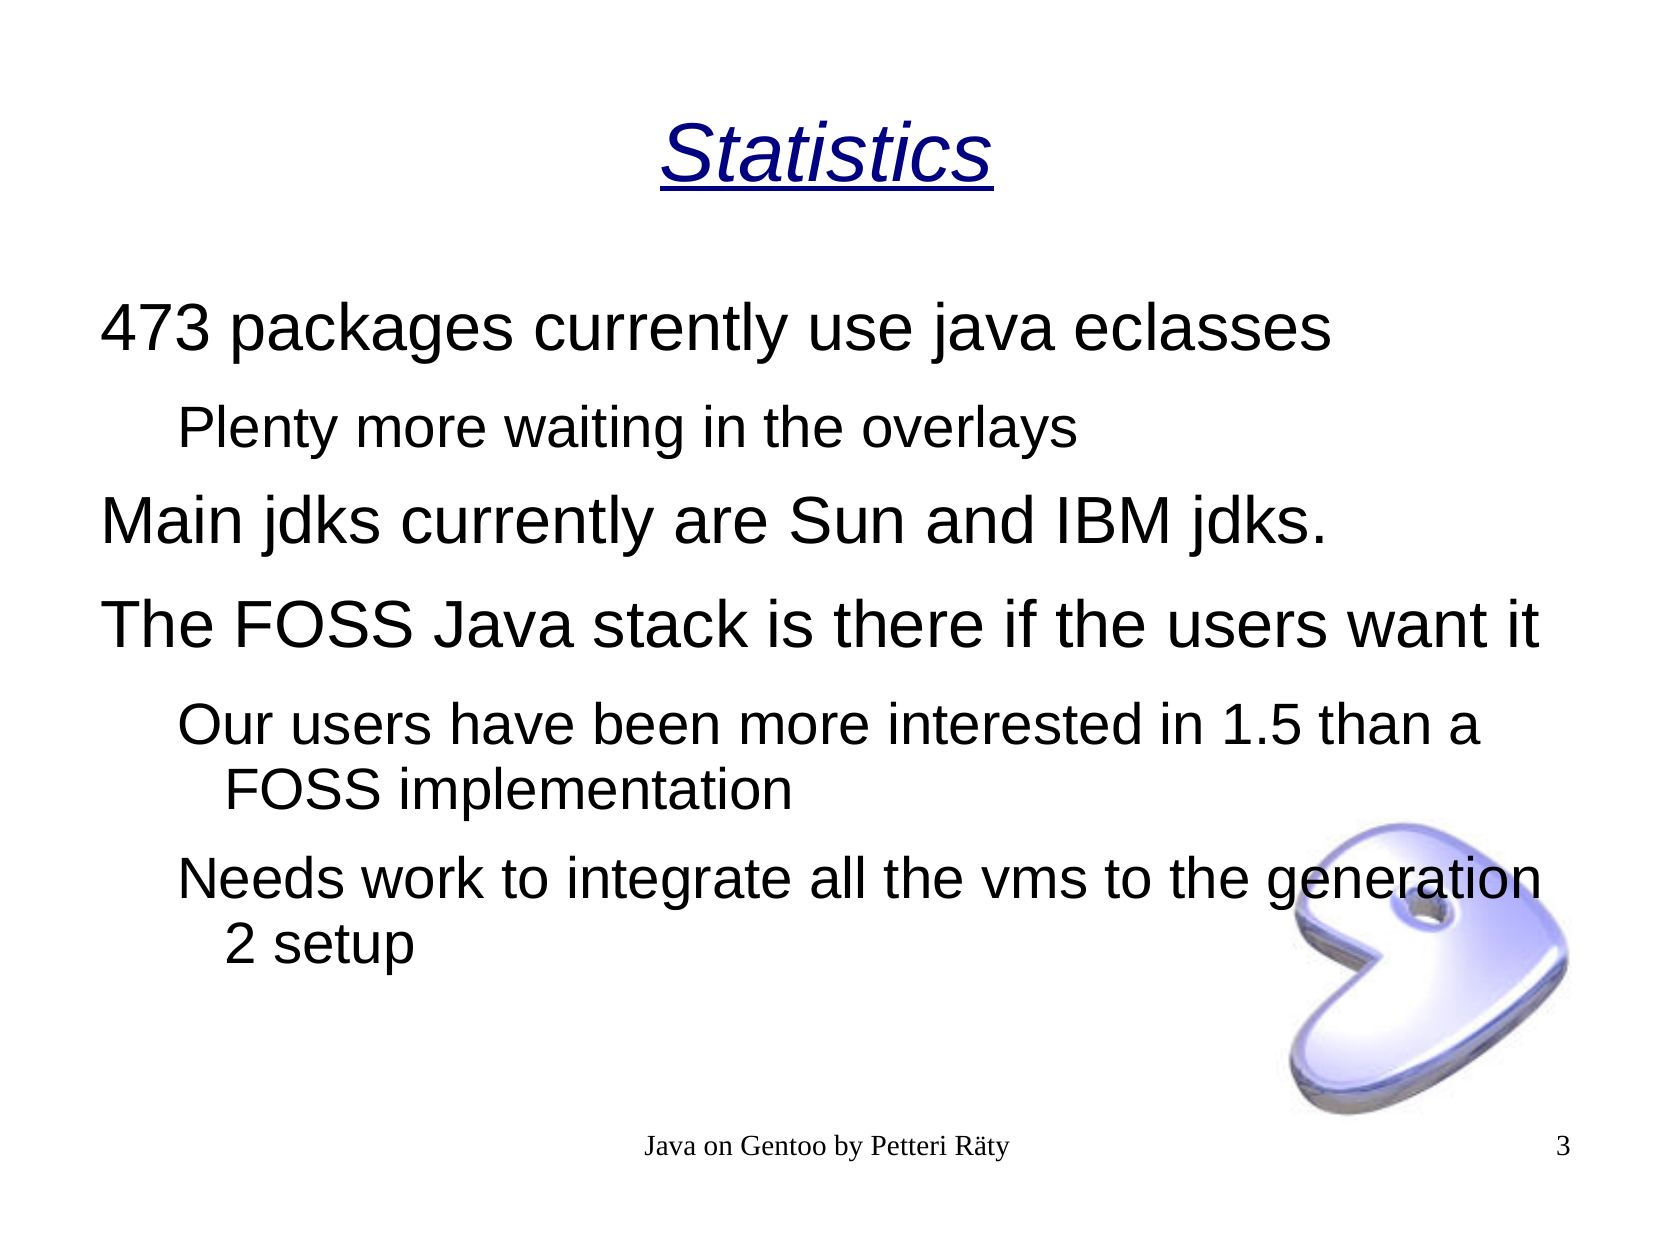

# Statistics
473 packages currently use java eclasses
Plenty more waiting in the overlays
Main jdks currently are Sun and IBM jdks.
The FOSS Java stack is there if the users want it
Our users have been more interested in 1.5 than a FOSS implementation
Needs work to integrate all the vms to the generation 2 setup
3